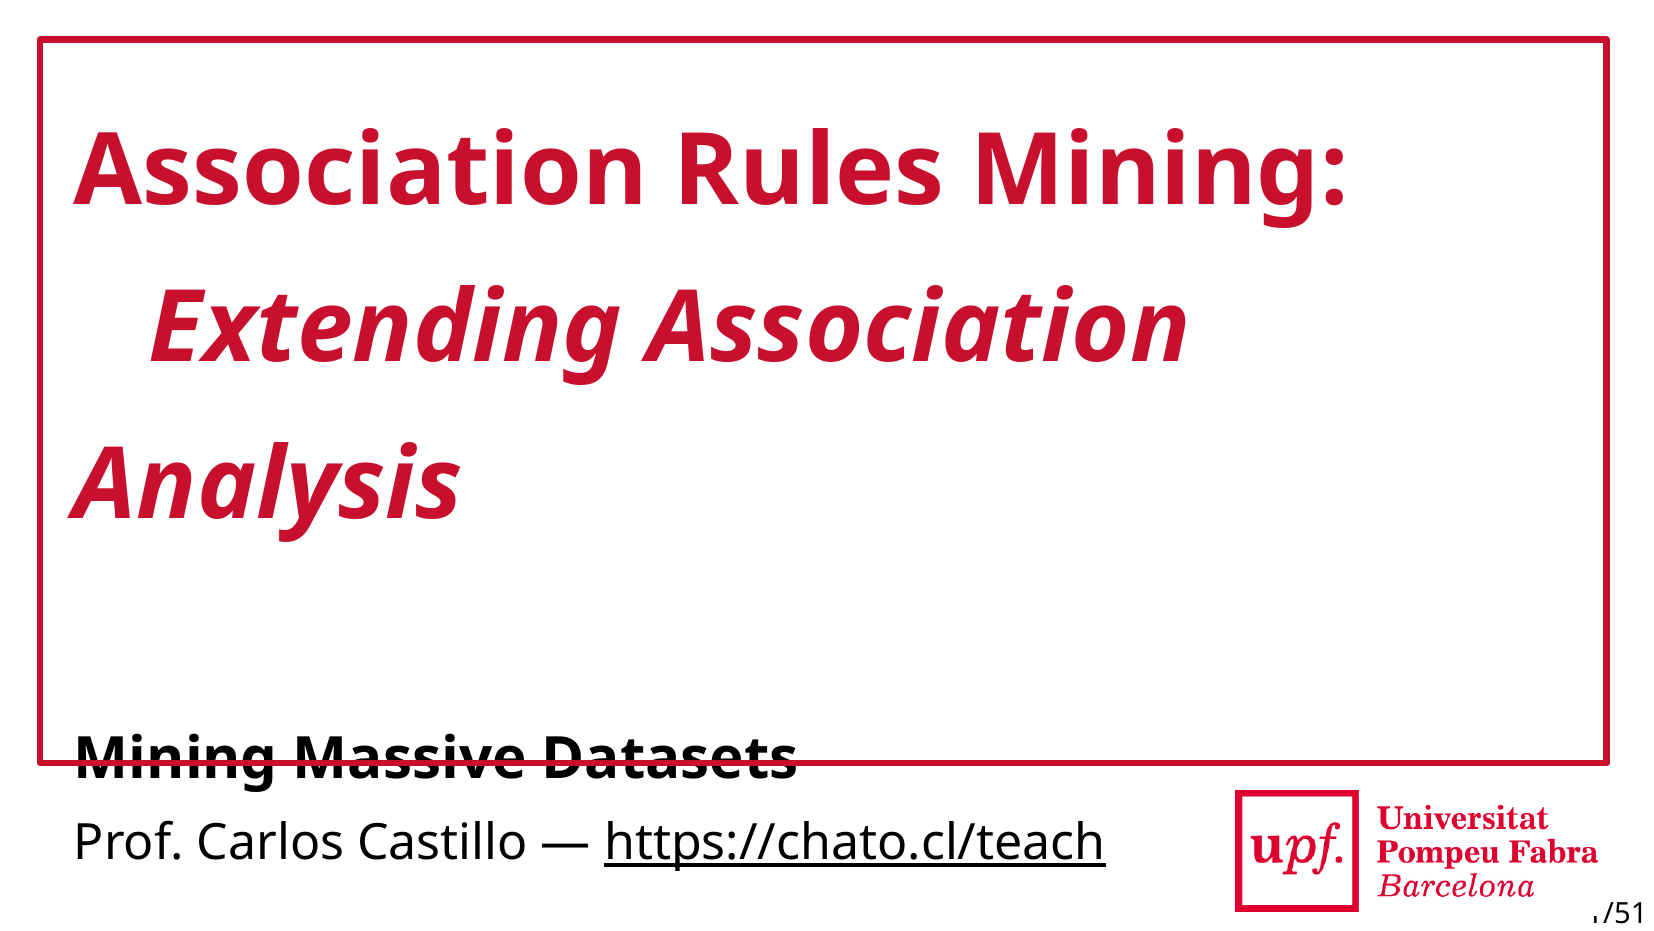

Association Rules Mining:
	Extending Association Analysis
Mining Massive Datasets
Prof. Carlos Castillo — https://chato.cl/teach
1